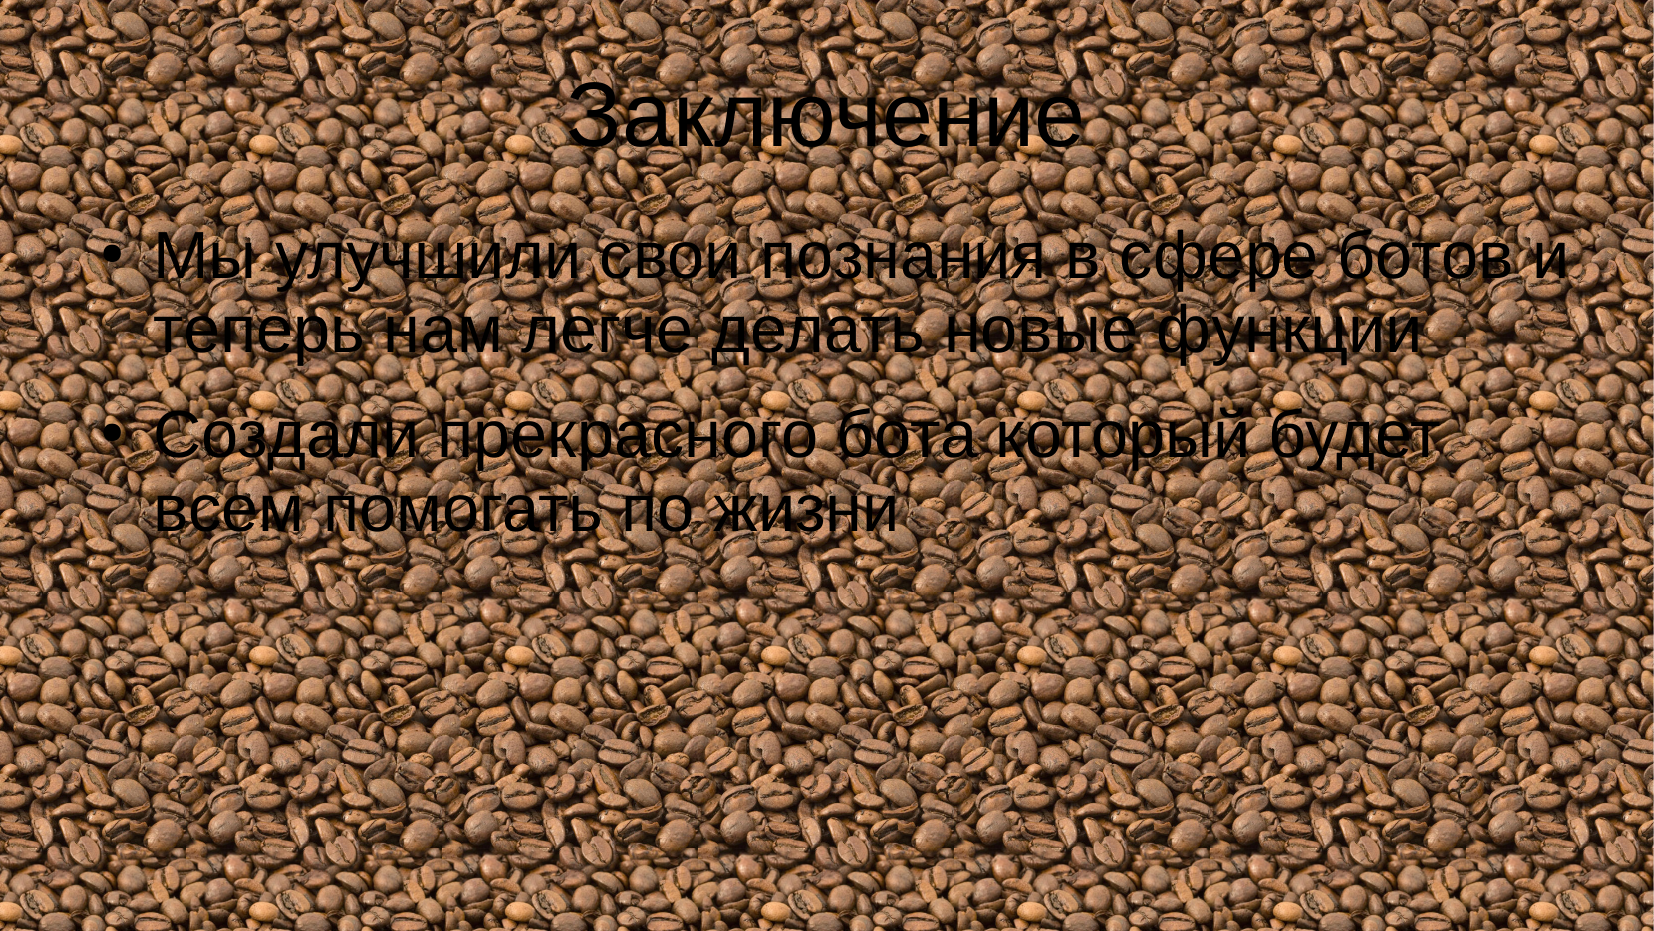

# Заключение
Мы улучшили свои познания в сфере ботов и теперь нам легче делать новые функции
Создали прекрасного бота который будет всем помогать по жизни